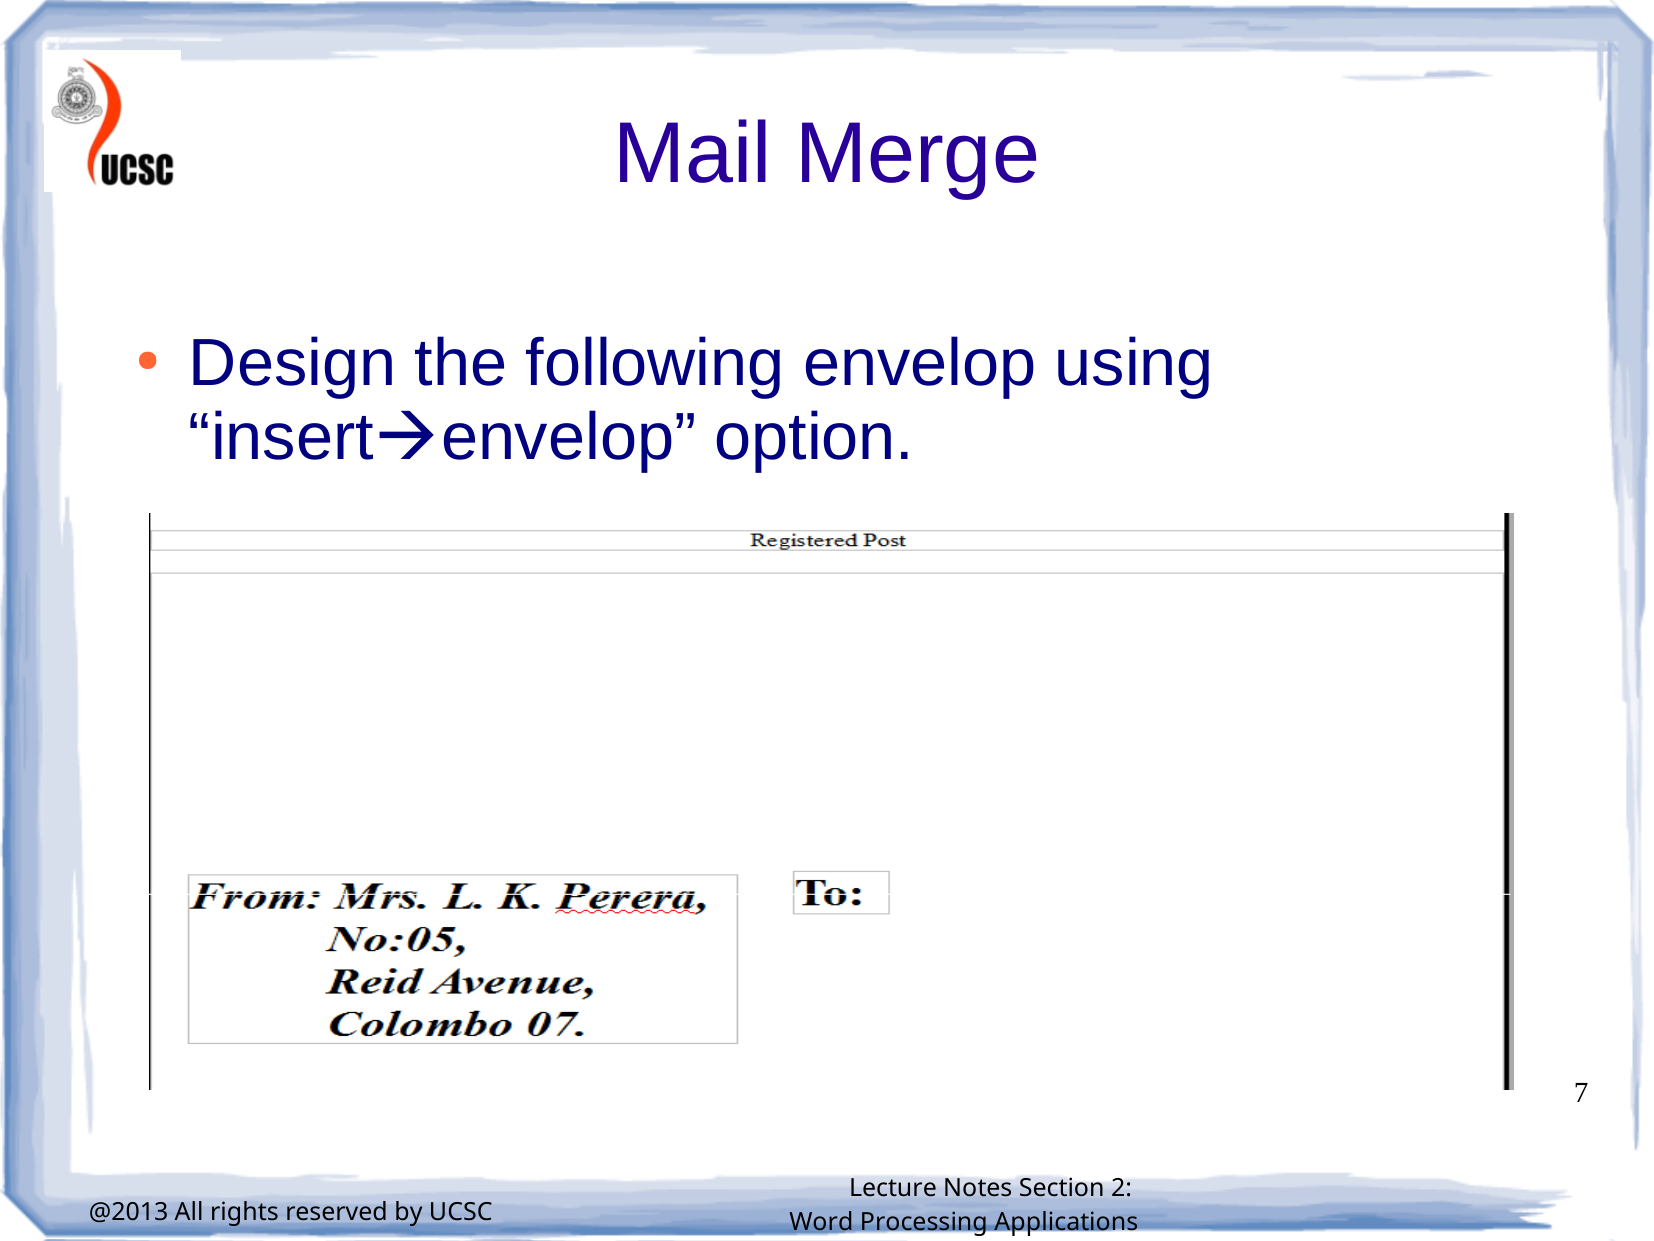

# Mail Merge
Design the following envelop using “insertenvelop” option.
7